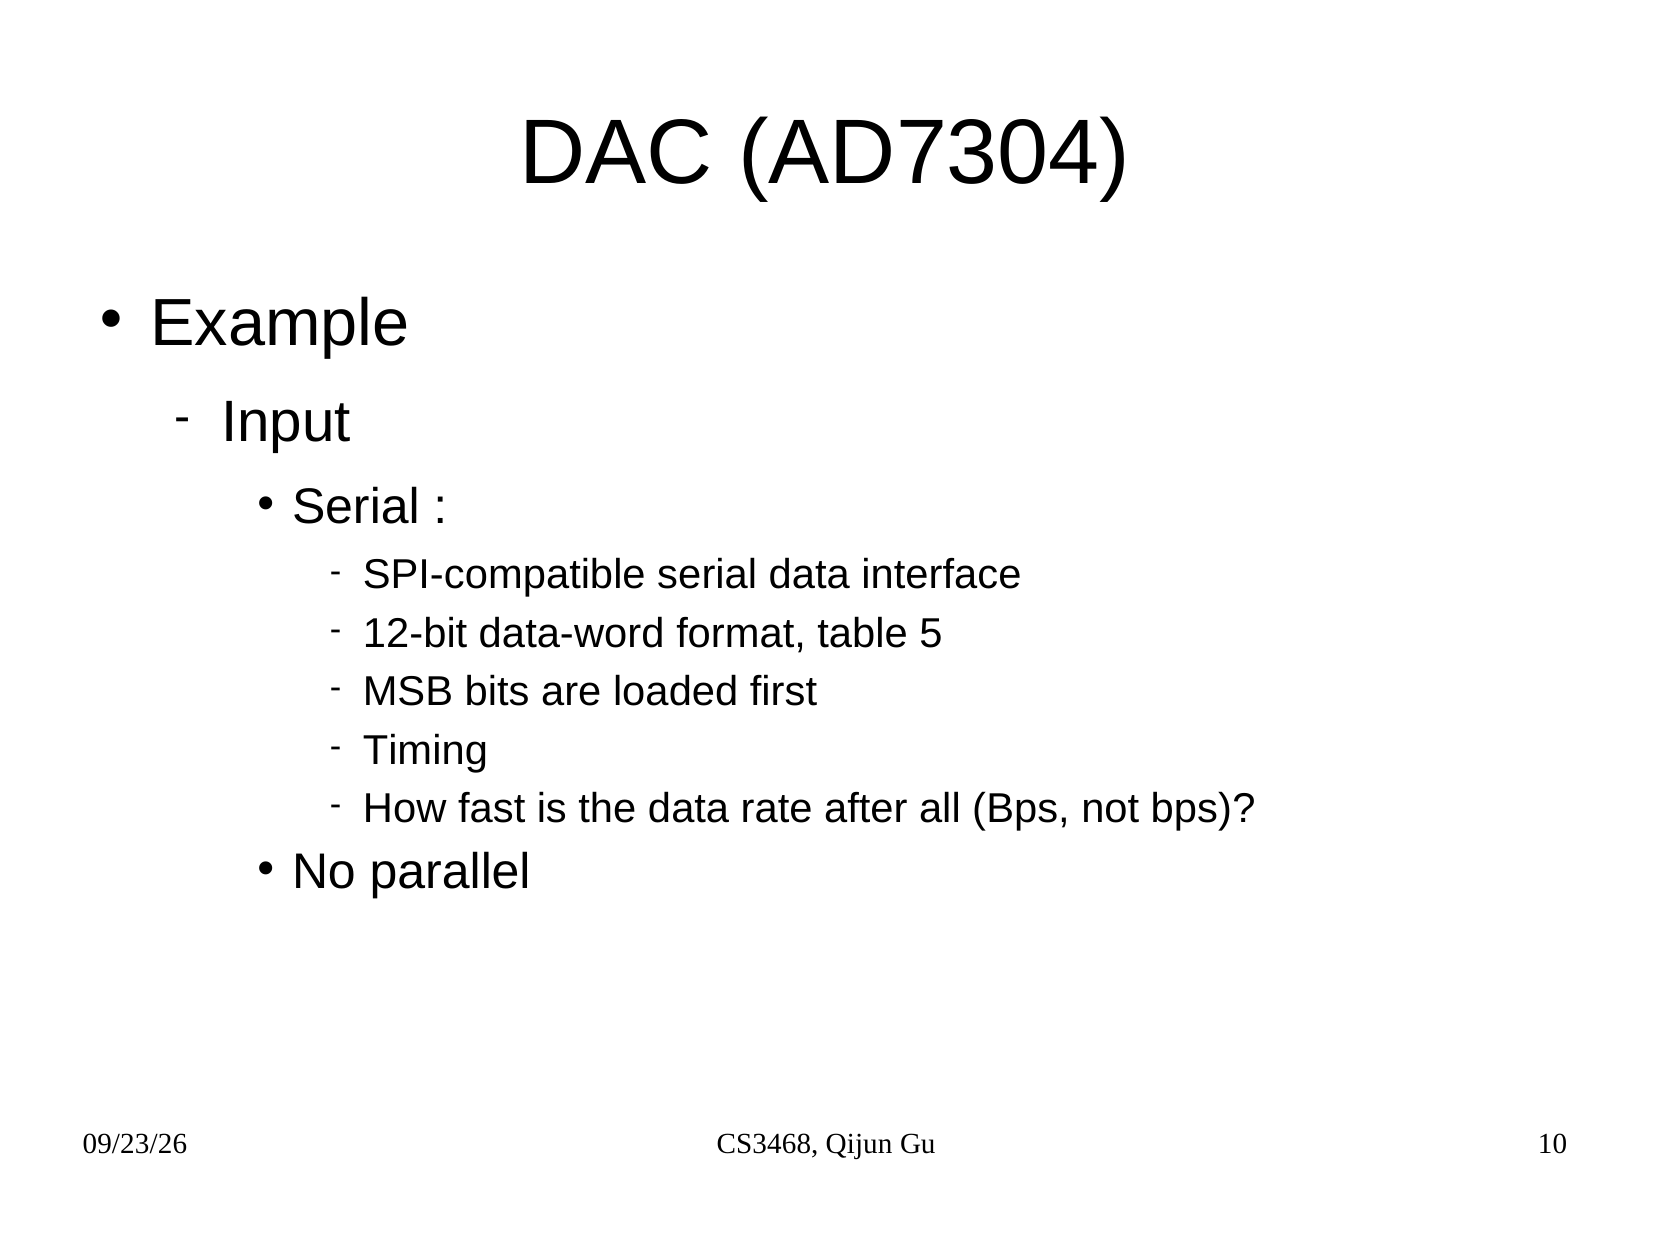

# DAC (AD7304)
Example
Input
Serial :
SPI-compatible serial data interface
12-bit data-word format, table 5
MSB bits are loaded first
Timing
How fast is the data rate after all (Bps, not bps)?
No parallel
CS3468, Qijun Gu
10